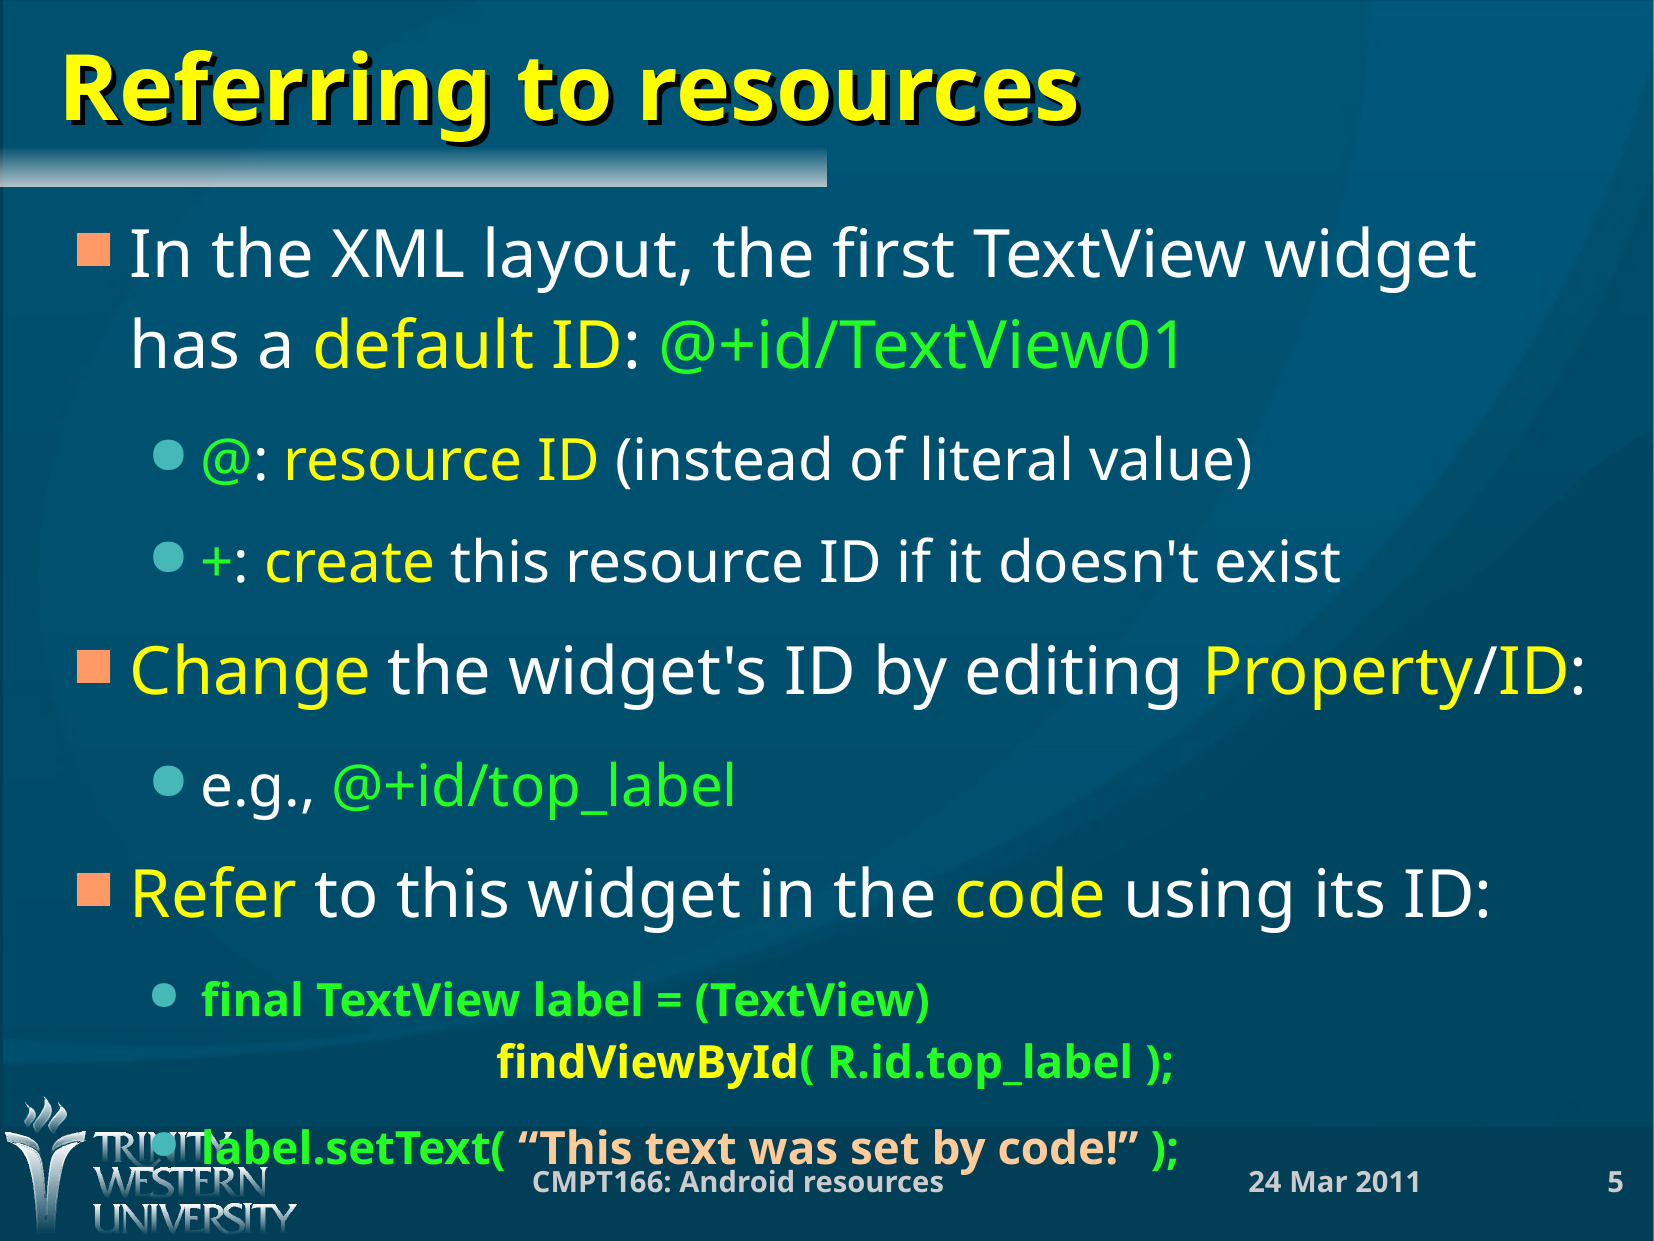

# Referring to resources
In the XML layout, the first TextView widget
has a default ID: @+id/TextView01
@: resource ID (instead of literal value)
+: create this resource ID if it doesn't exist
Change the widget's ID by editing Property/ID:
e.g., @+id/top_label
Refer to this widget in the code using its ID:
final TextView label = (TextView)
				findViewById( R.id.top_label );
label.setText( “This text was set by code!” );
CMPT166: Android resources
24 Mar 2011
5